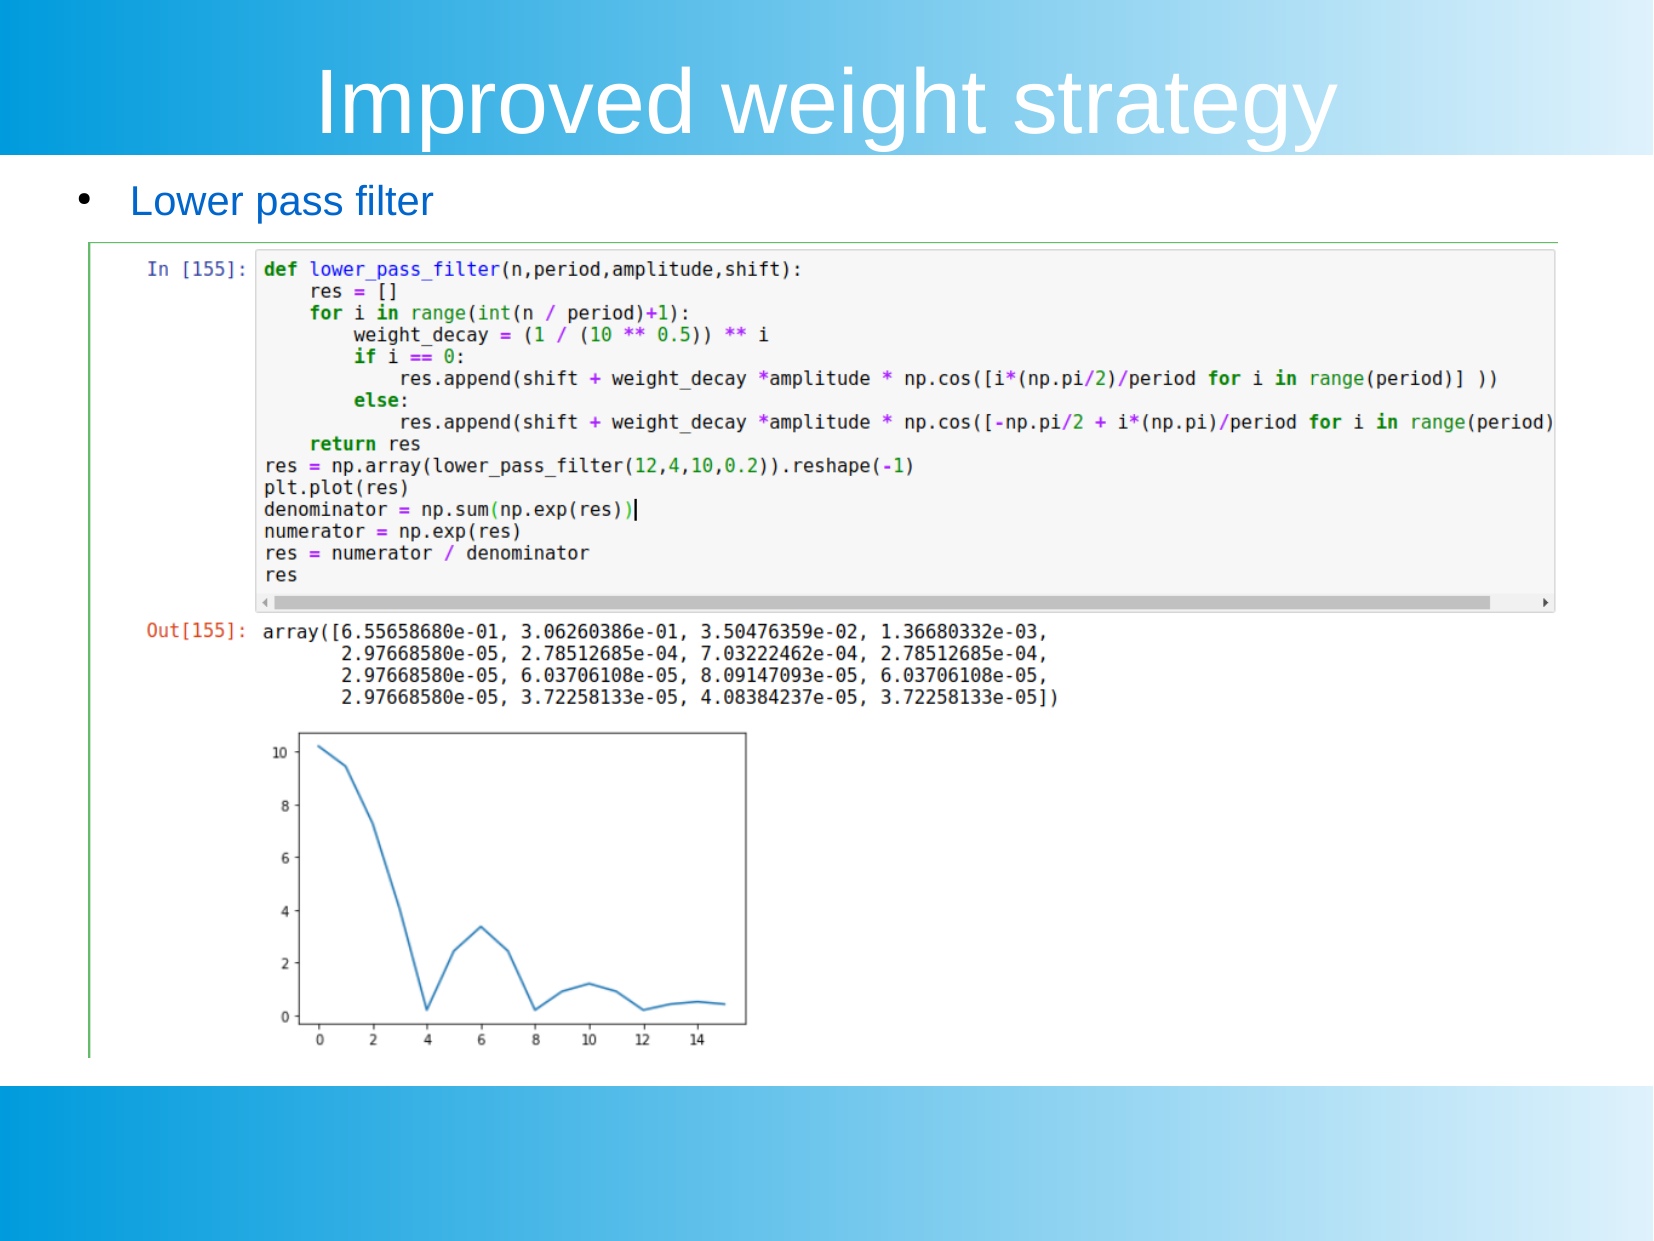

# Improved weight strategy
Lower pass filter